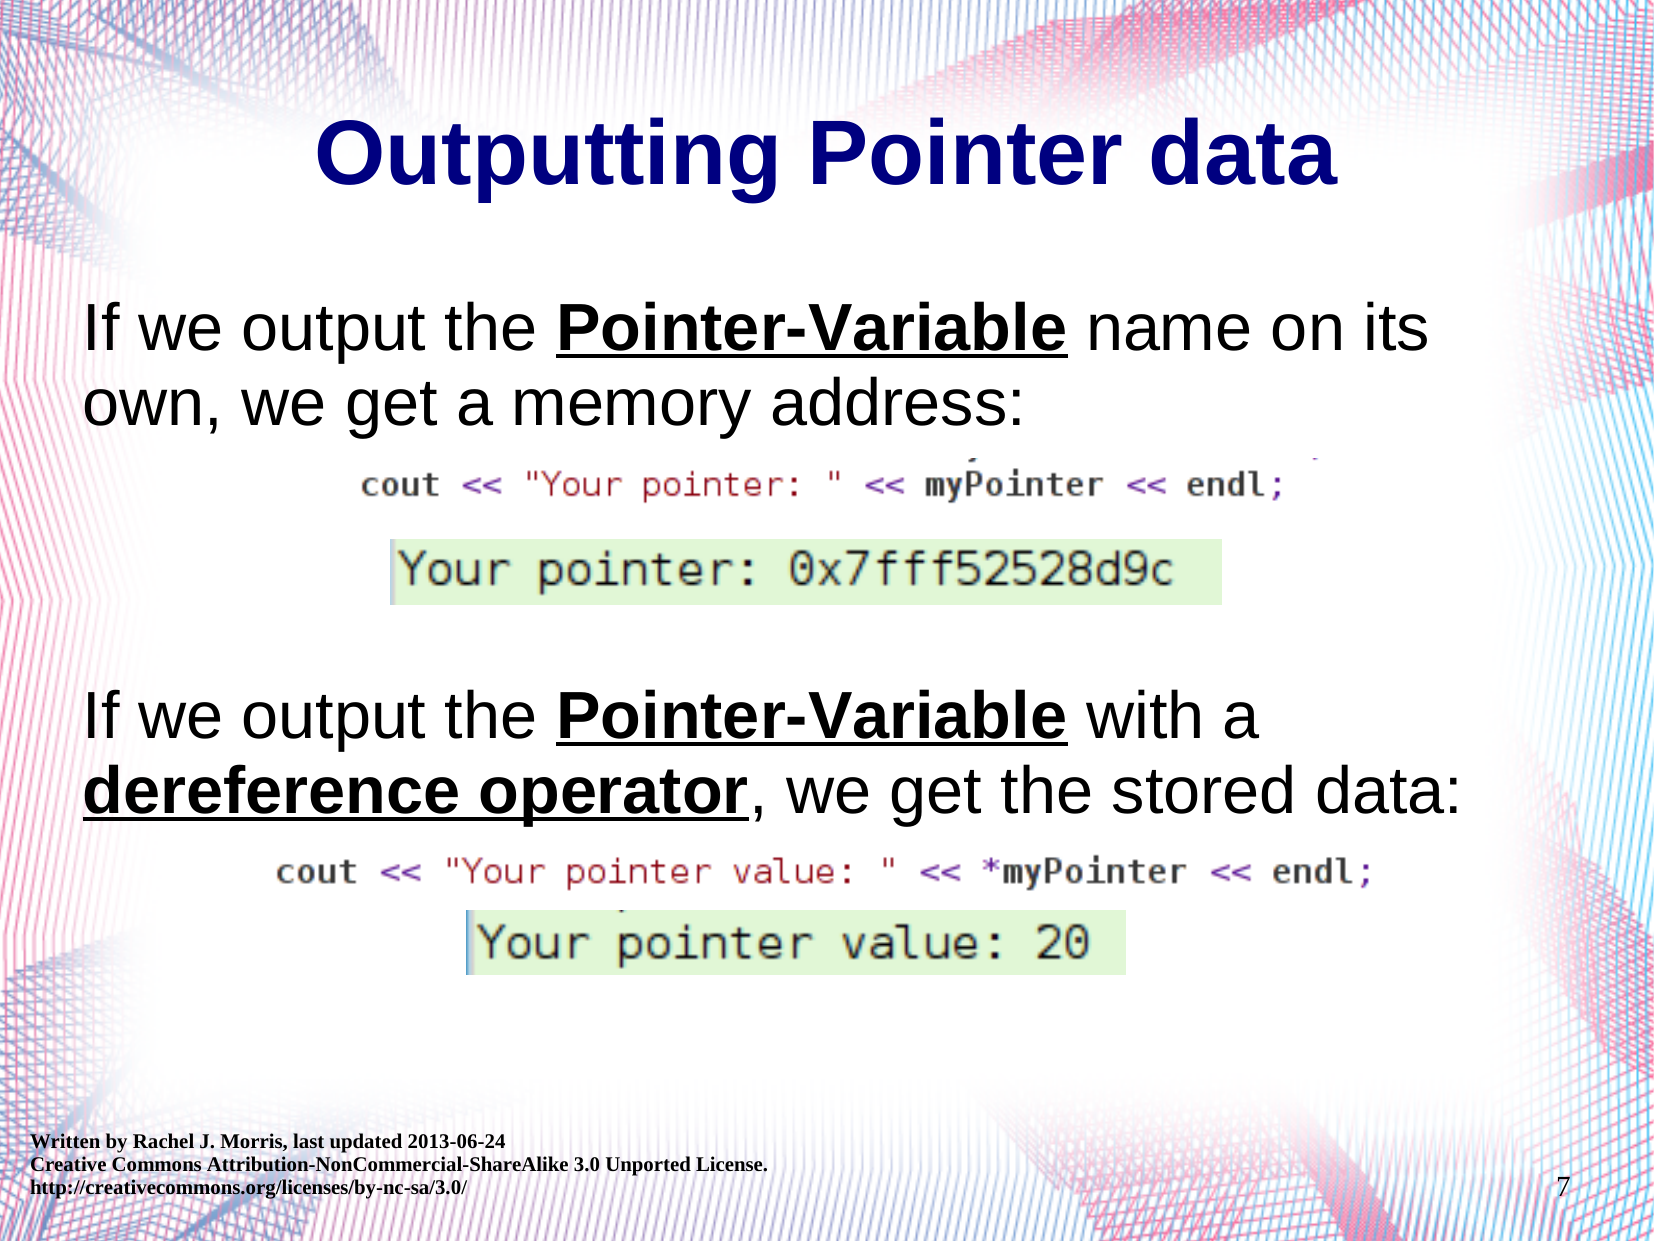

# Outputting Pointer data
If we output the Pointer-Variable name on its own, we get a memory address:
If we output the Pointer-Variable with a dereference operator, we get the stored data:
7